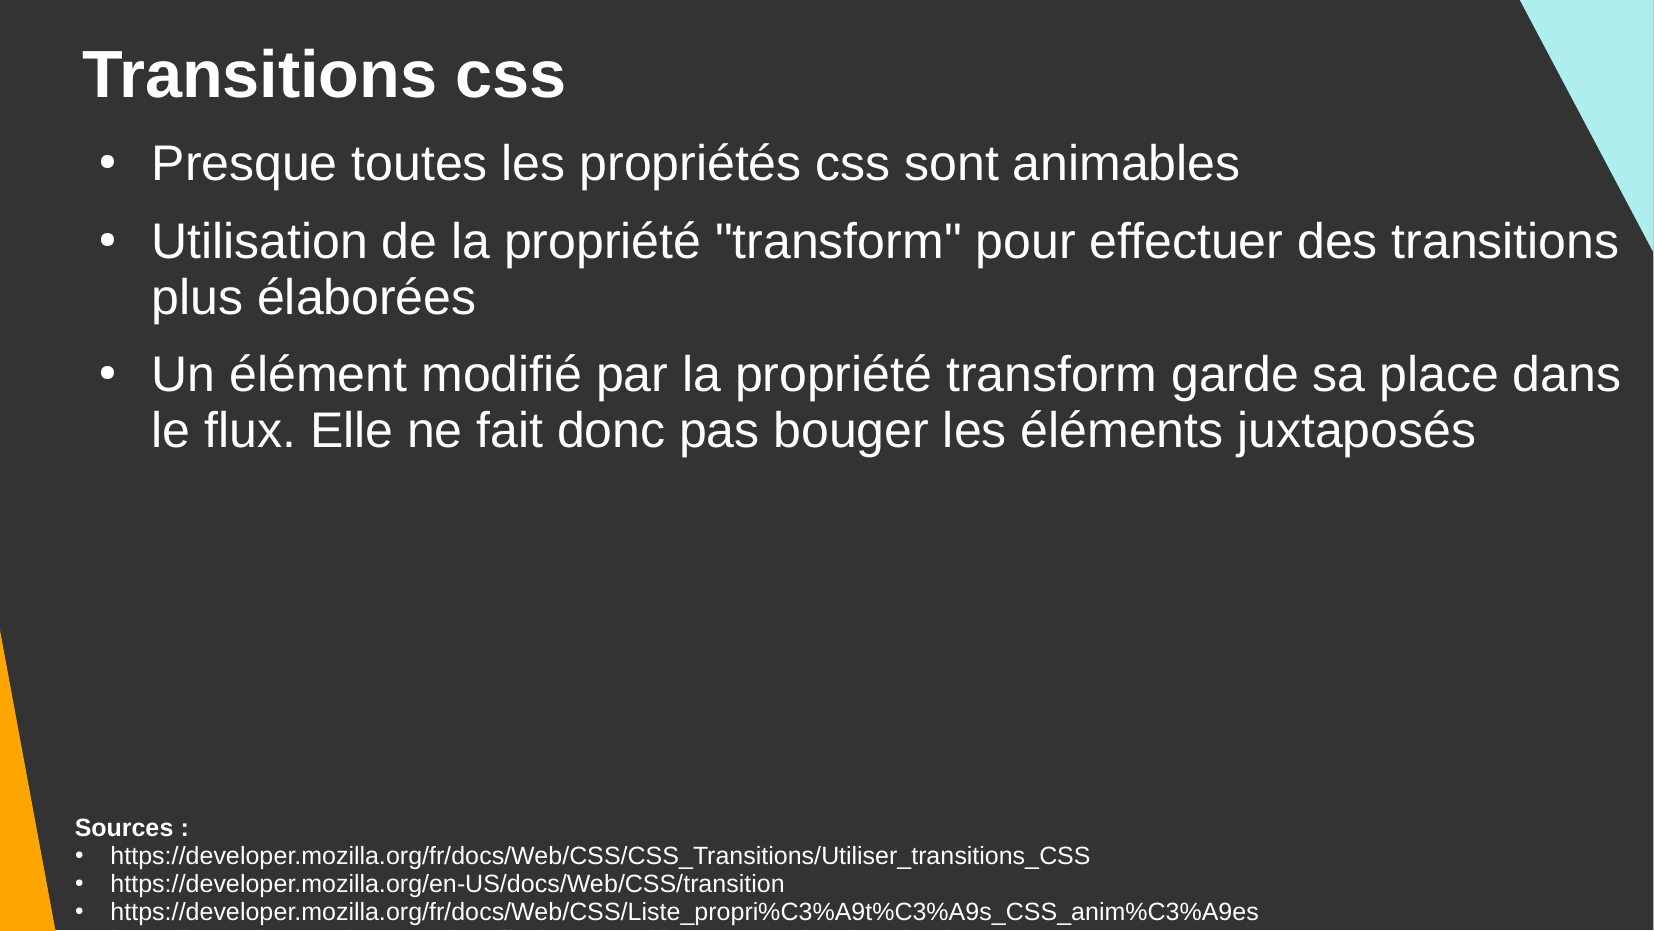

# Transitions css
Presque toutes les propriétés css sont animables
Utilisation de la propriété "transform" pour effectuer des transitions plus élaborées
Un élément modifié par la propriété transform garde sa place dans le flux. Elle ne fait donc pas bouger les éléments juxtaposés
Sources :
https://developer.mozilla.org/fr/docs/Web/CSS/CSS_Transitions/Utiliser_transitions_CSS
https://developer.mozilla.org/en-US/docs/Web/CSS/transition
https://developer.mozilla.org/fr/docs/Web/CSS/Liste_propri%C3%A9t%C3%A9s_CSS_anim%C3%A9es
https://www.alsacreations.com/tuto/lire/873-transitions-css3-animations.html